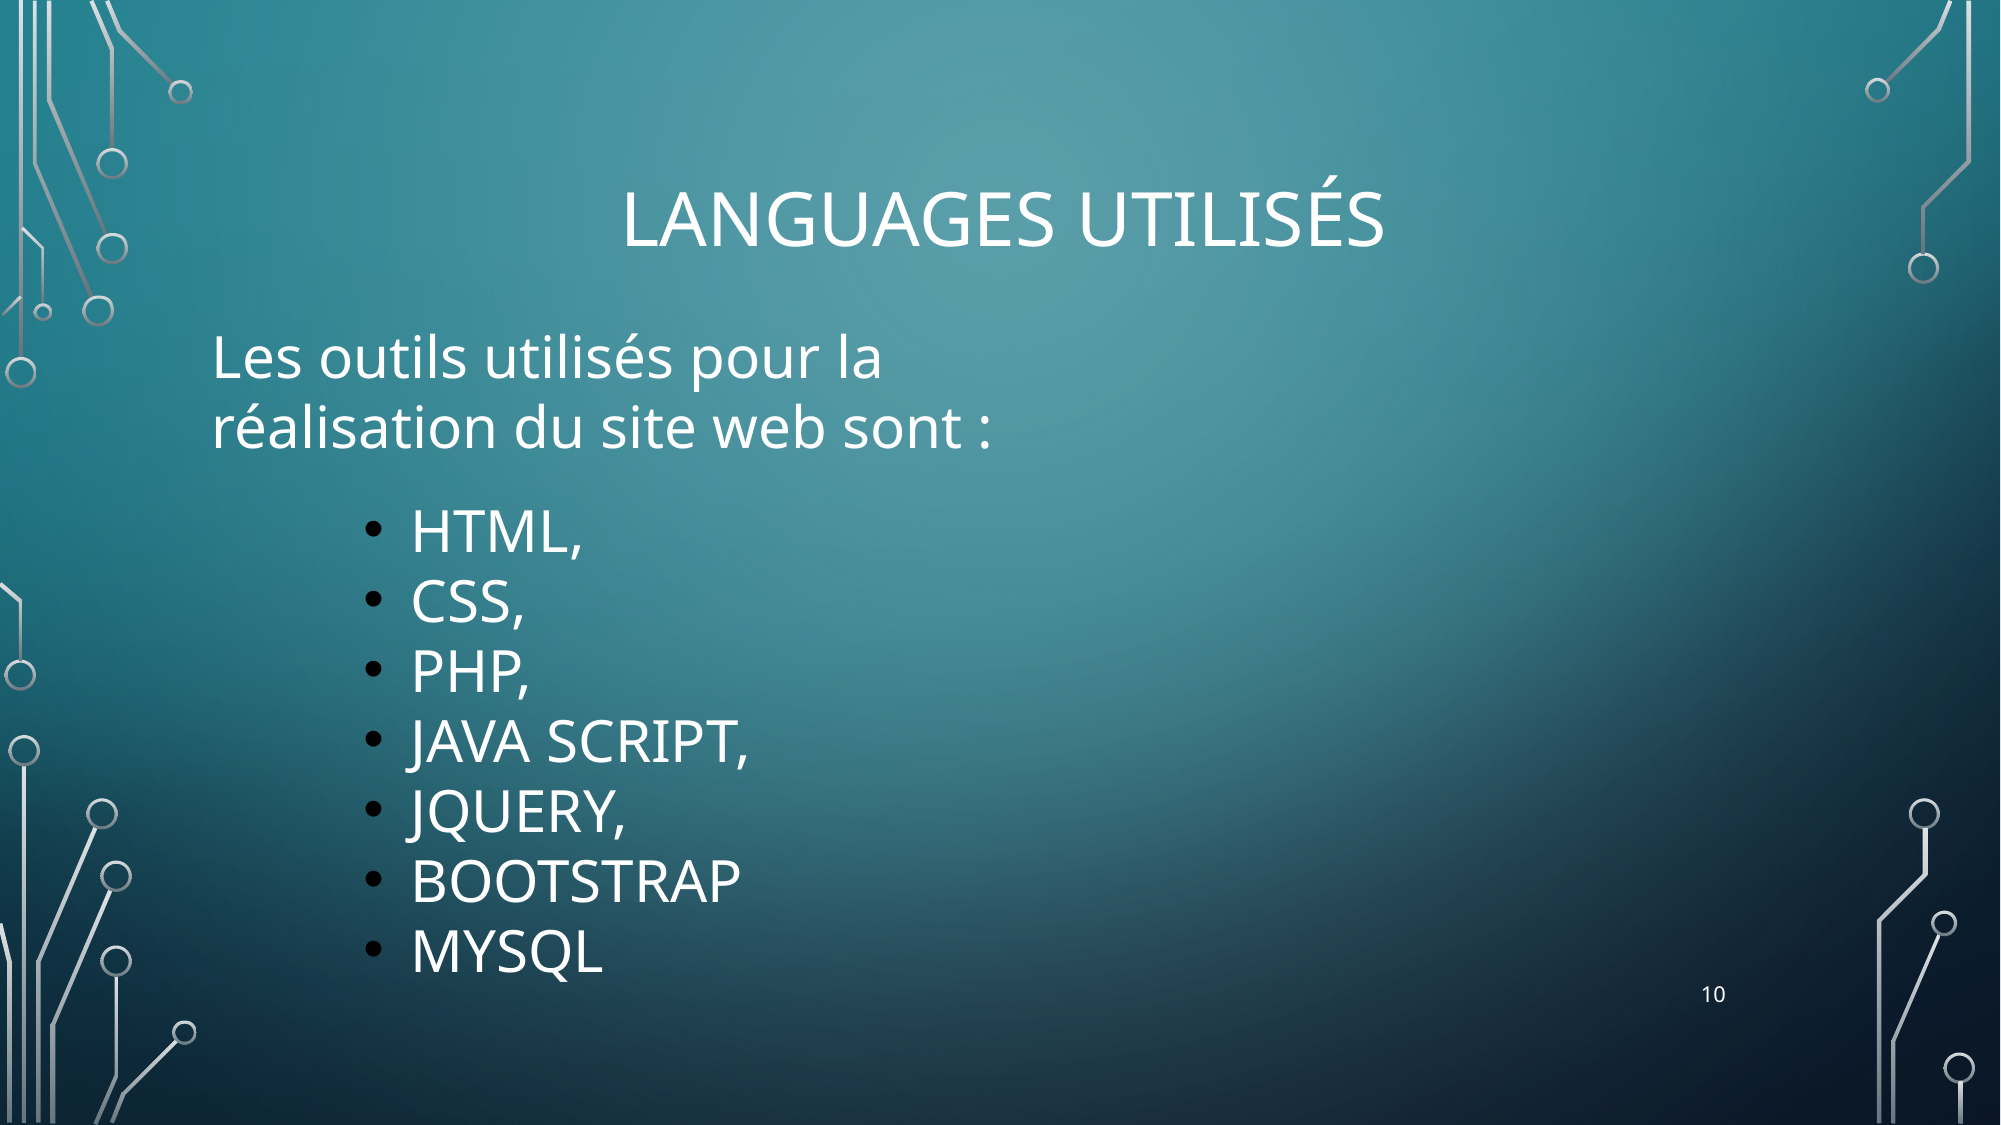

# LANGUAGES UTILISés
Les outils utilisés pour la réalisation du site web sont :
HTML,
CSS,
PHP,
JAVA SCRIPT,
JQUERY,
BOOTSTRAP
MYSQL